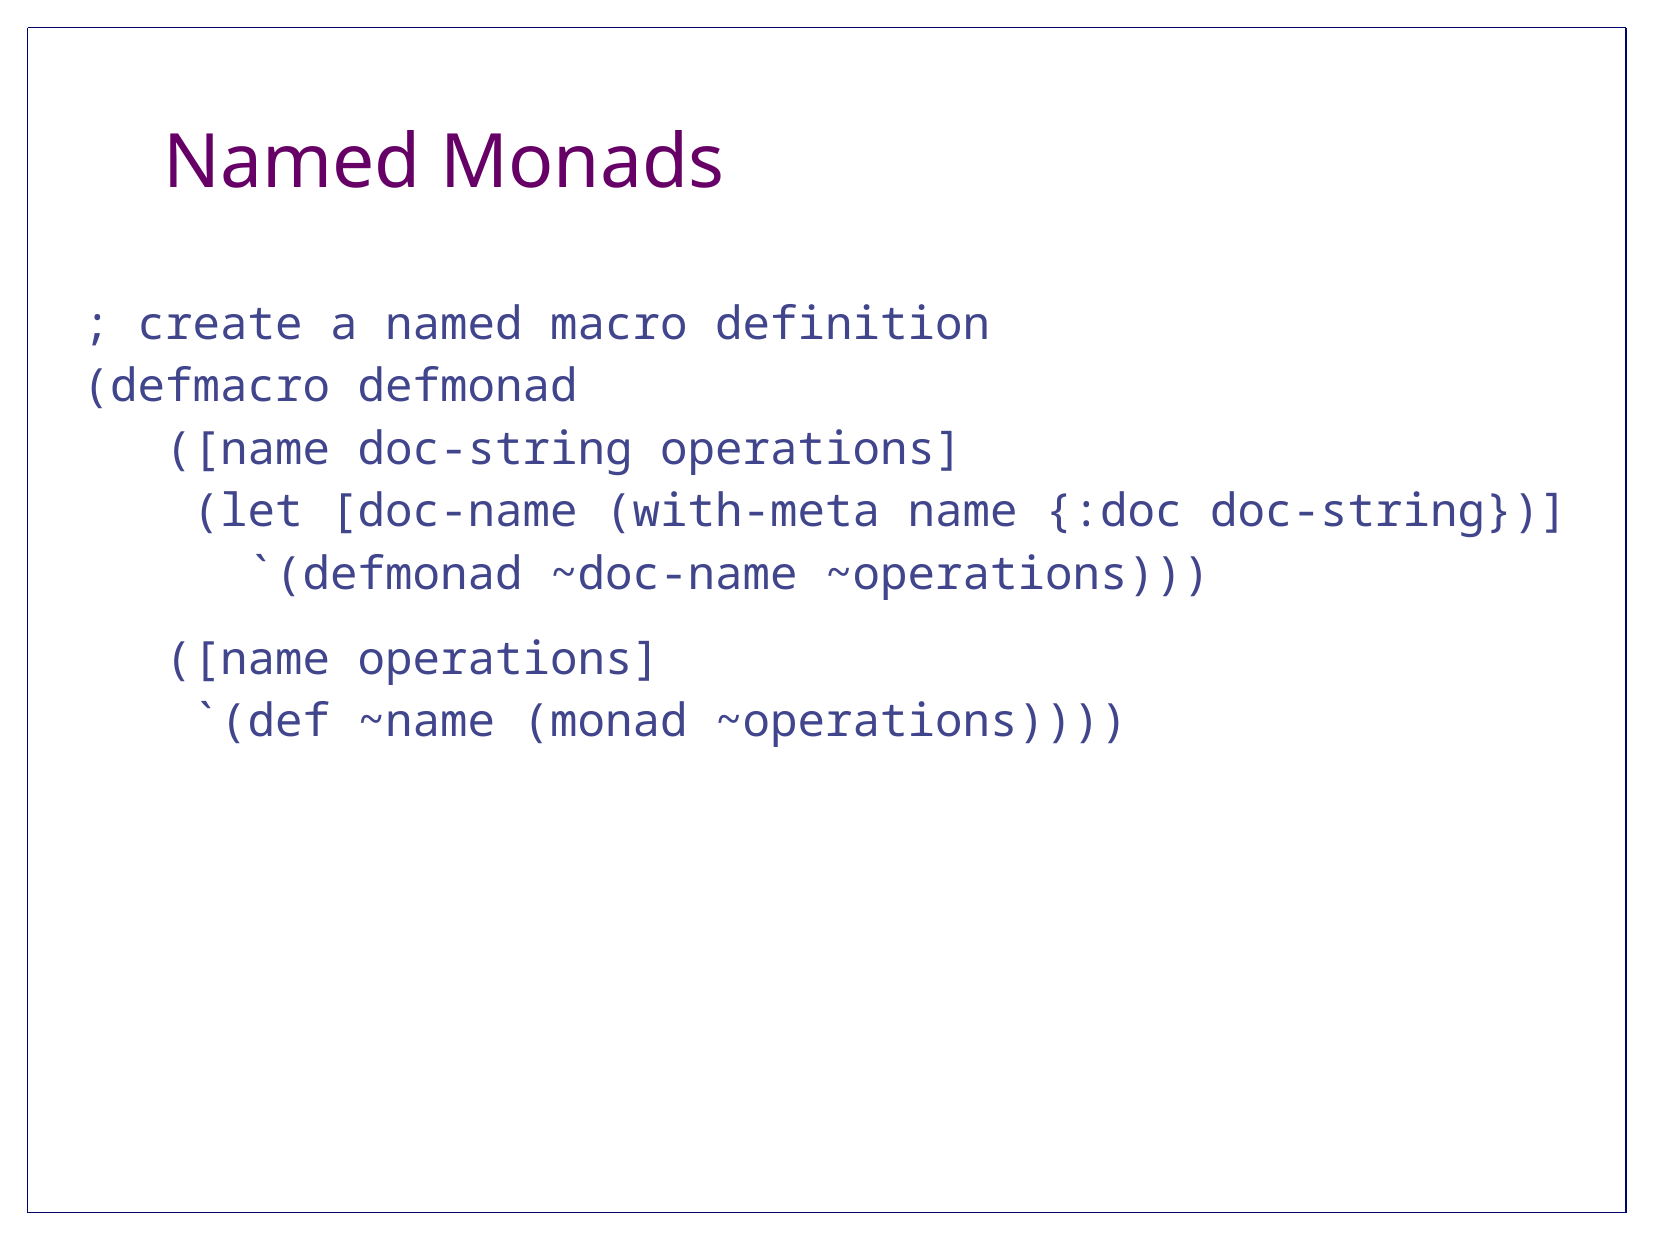

# Named Monads
; create a named macro definition
(defmacro defmonad
 ([name doc-string operations]
 (let [doc-name (with-meta name {:doc doc-string})]
 `(defmonad ~doc-name ~operations)))
 ([name operations]
 `(def ~name (monad ~operations))))